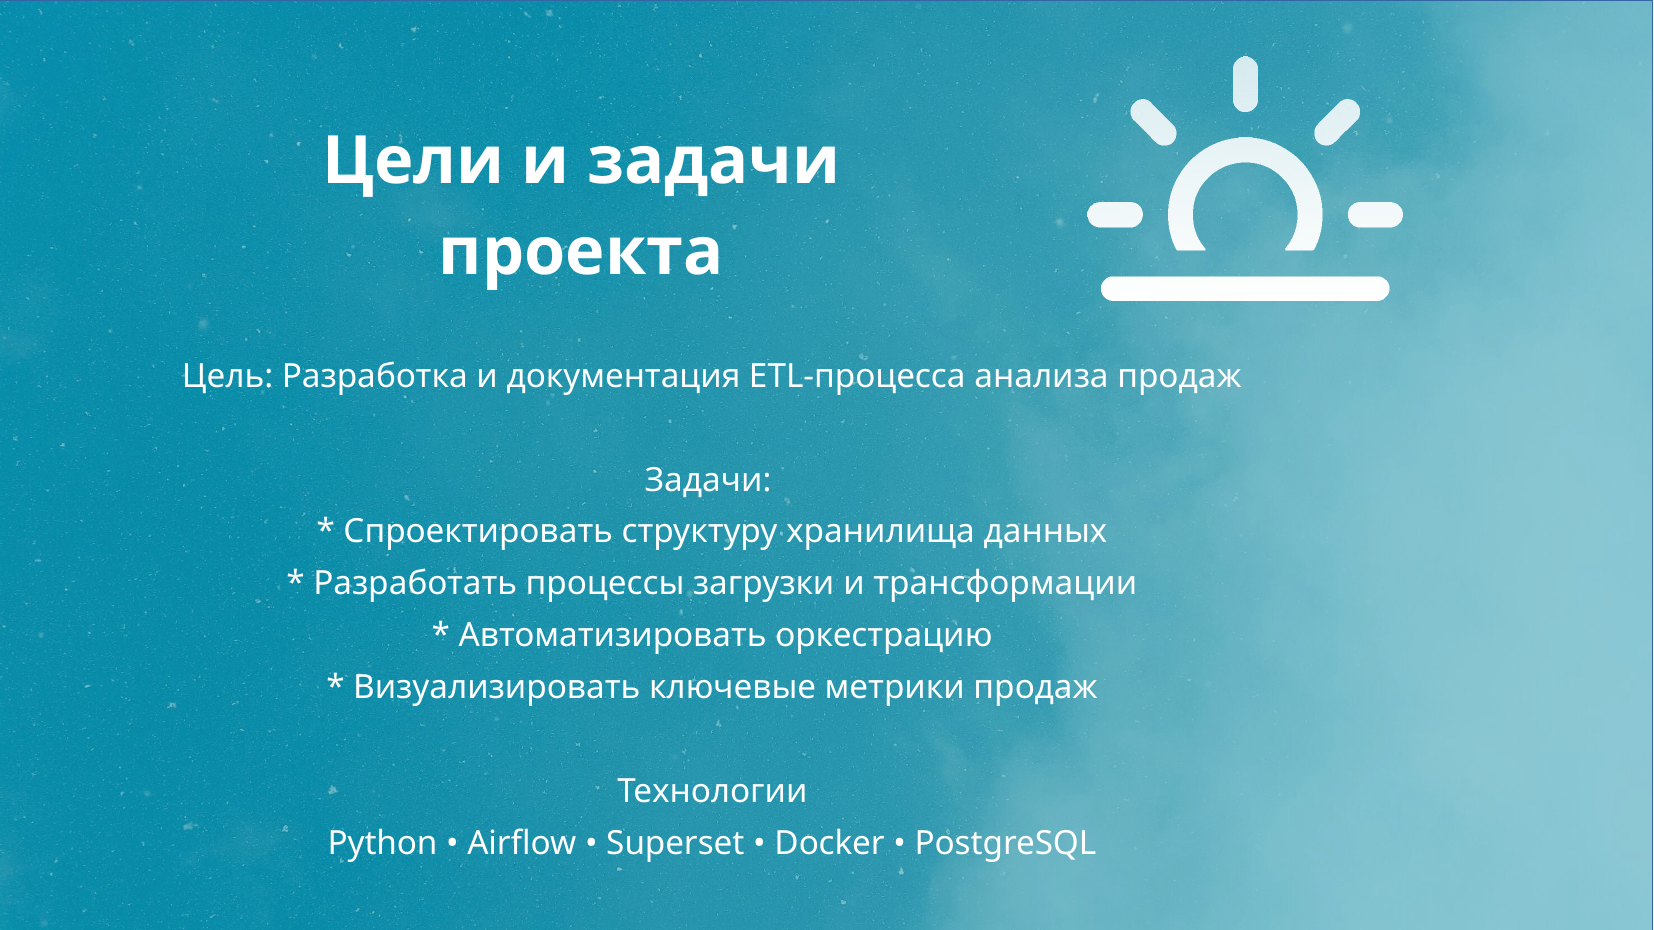

# Цели и задачи проекта
Цель: Разработка и документация ETL-процесса анализа продаж
Задачи:
* Спроектировать структуру хранилища данных
* Разработать процессы загрузки и трансформации
* Автоматизировать оркестрацию
* Визуализировать ключевые метрики продаж
Технологии
Python • Airflow • Superset • Docker • PostgreSQL